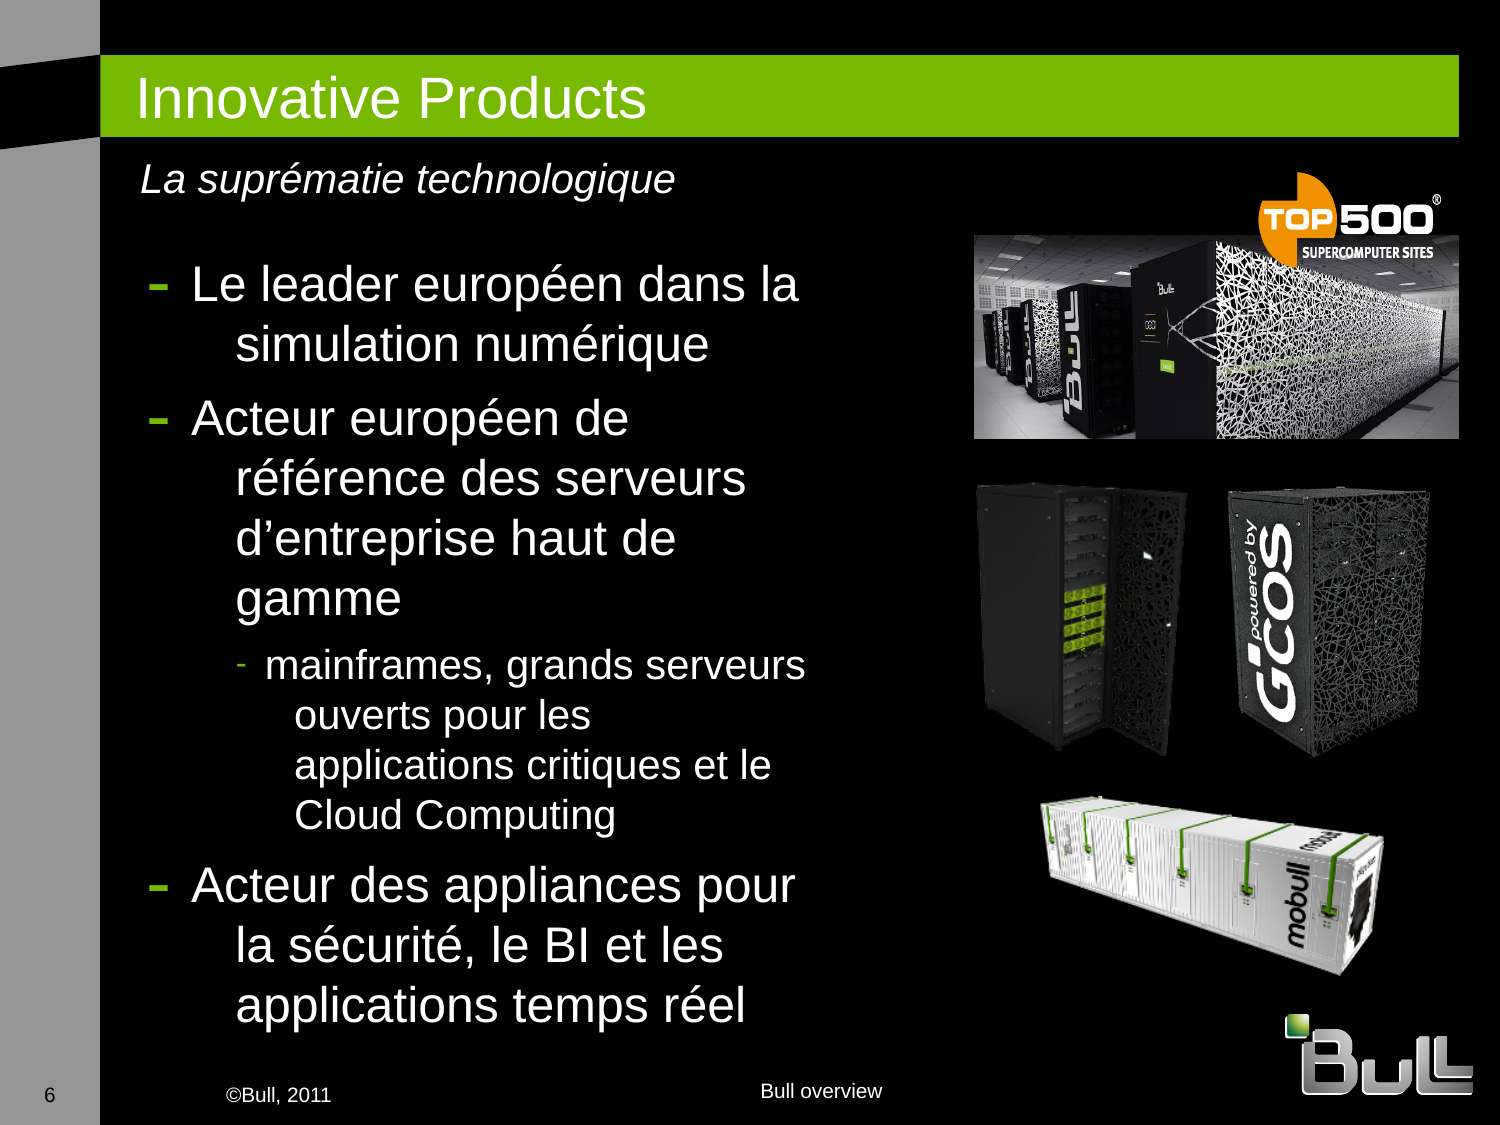

# Innovative Products
La suprématie technologique
Le leader européen dans la simulation numérique
Acteur européen de référence des serveurs d’entreprise haut de gamme
mainframes, grands serveurs ouverts pour les applications critiques et le Cloud Computing
Acteur des appliances pour la sécurité, le BI et les applications temps réel